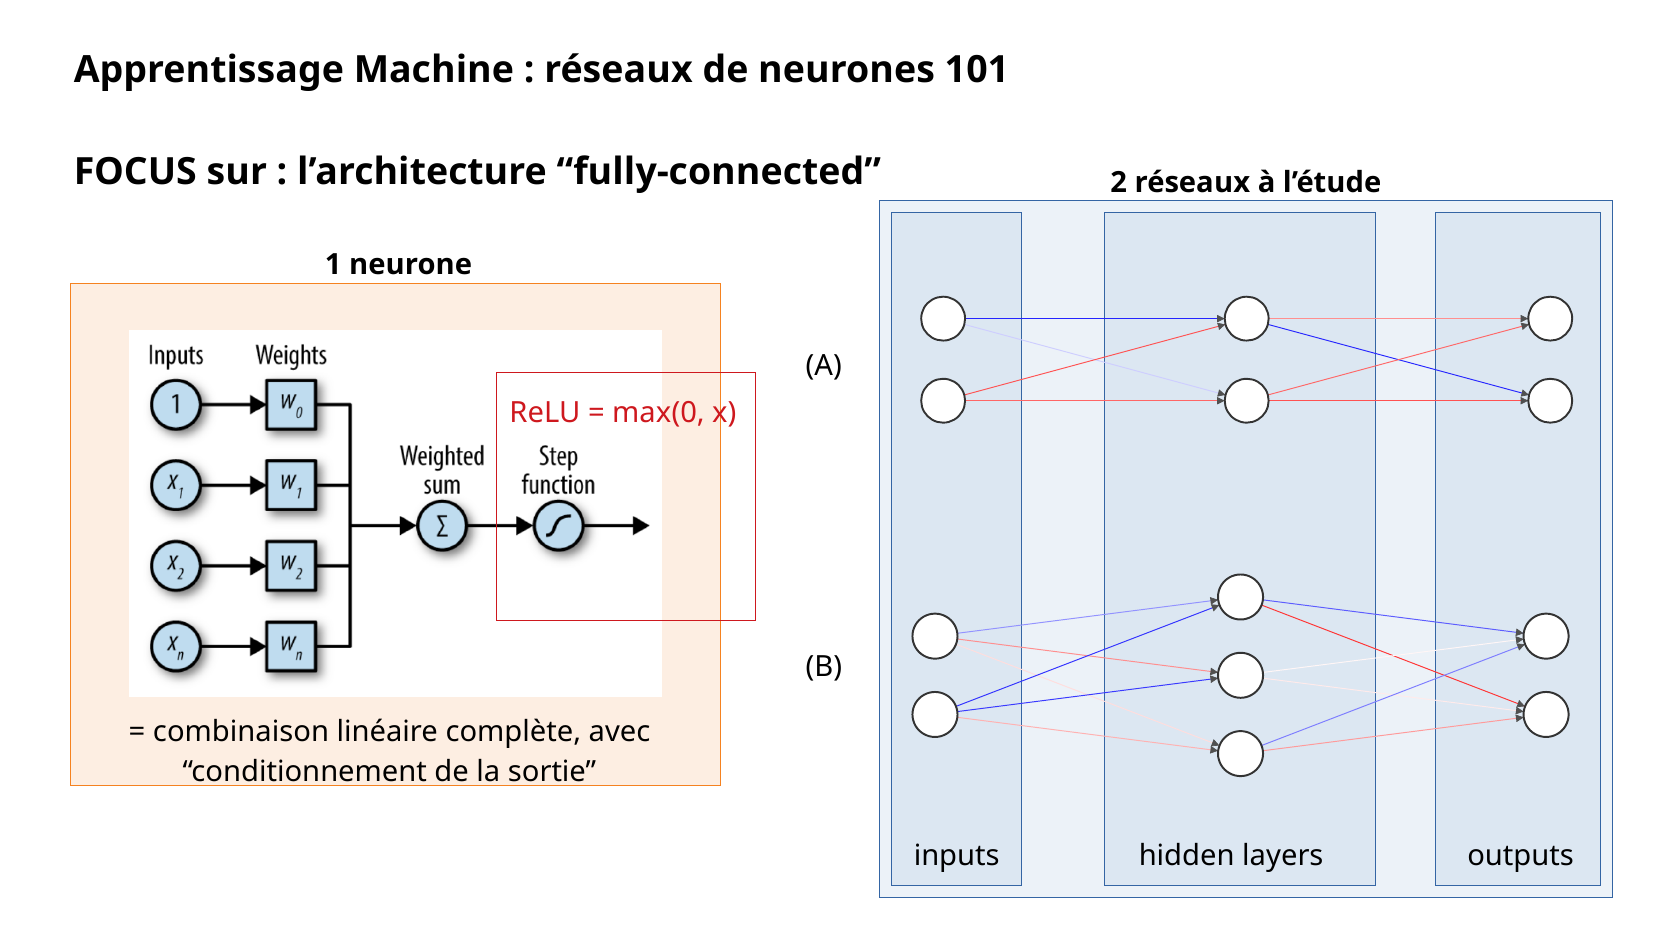

Apprentissage Machine : réseaux de neurones 101
FOCUS sur : l’architecture “fully-connected”
2 réseaux à l’étude
1 neurone
(A)
ReLU = max(0, x)
(B)
= combinaison linéaire complète, avec “conditionnement de la sortie”
inputs
hidden layers
outputs